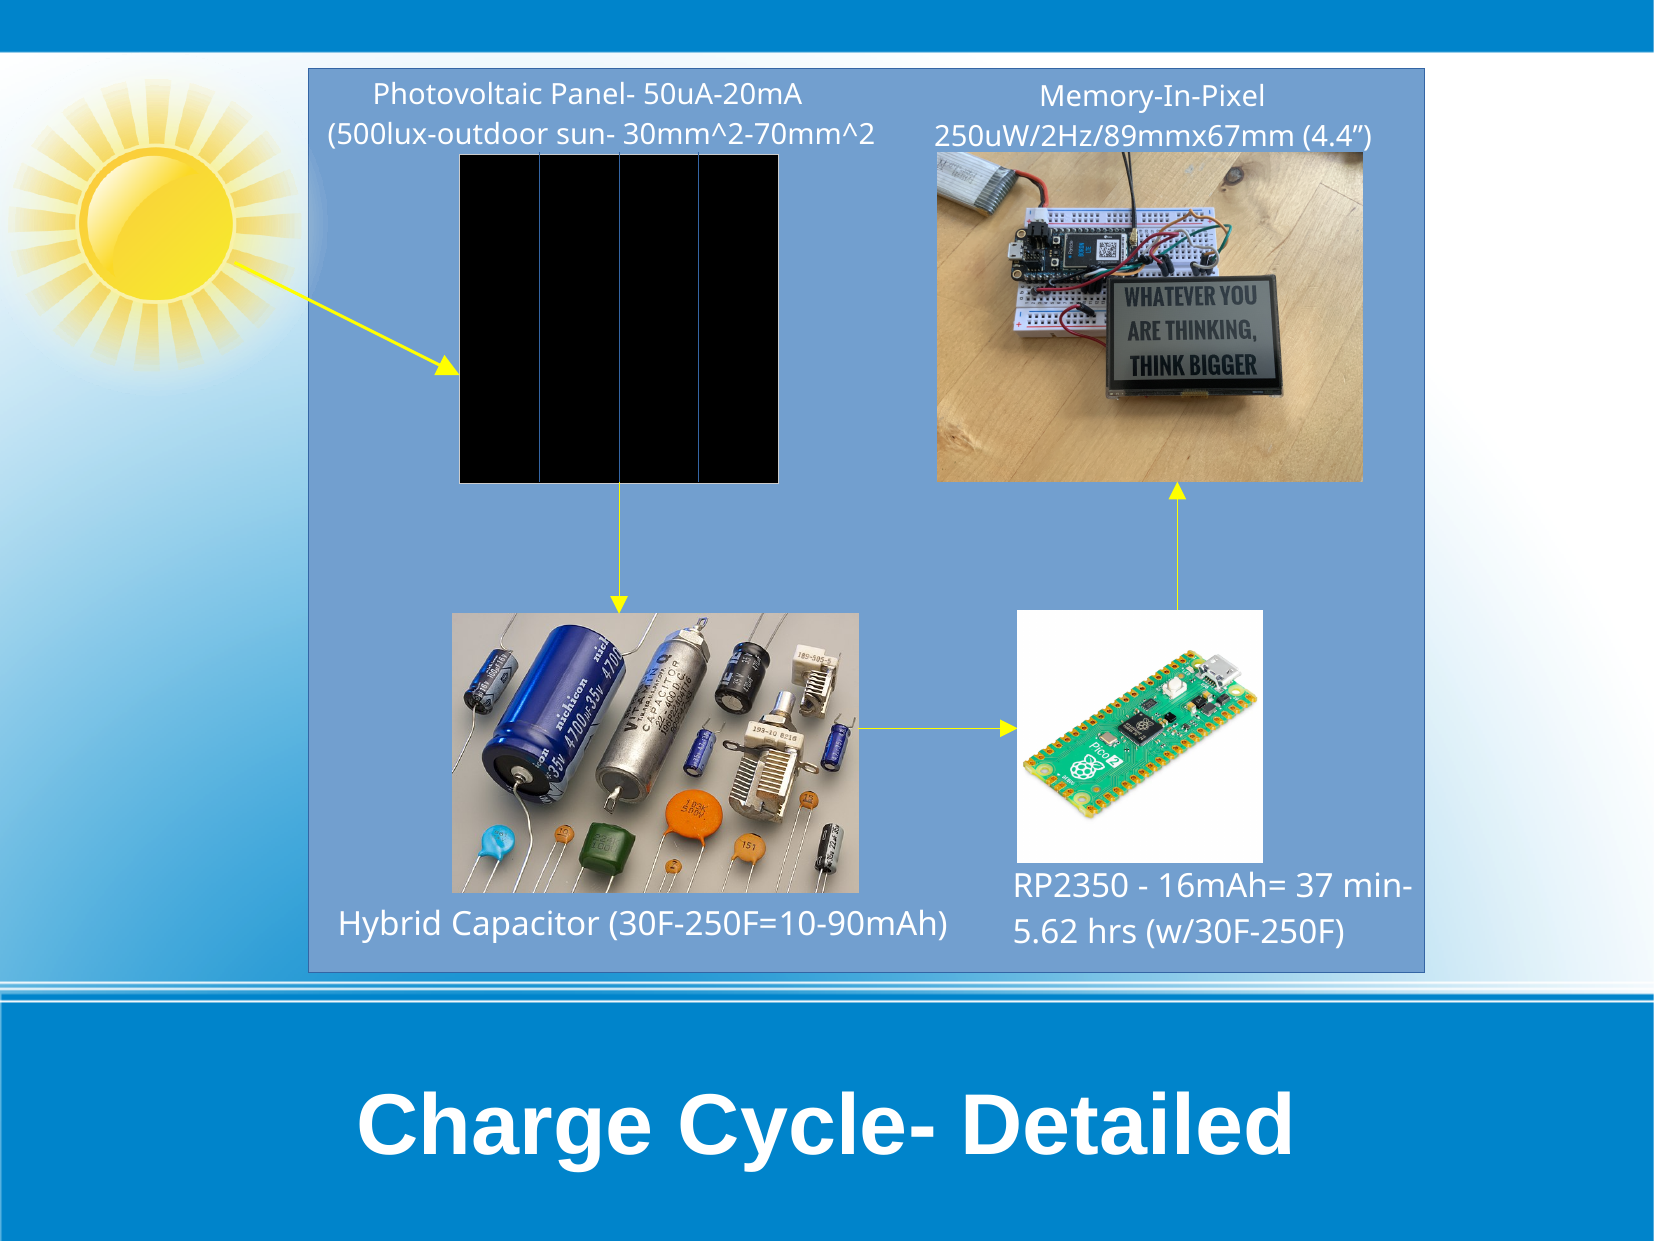

Photovoltaic Panel- 50uA-20mA
(500lux-outdoor sun- 30mm^2-70mm^2
 Memory-In-Pixel
250uW/2Hz/89mmx67mm (4.4”)
RP2350 - 16mAh= 37 min-5.62 hrs (w/30F-250F)
Hybrid Capacitor (30F-250F=10-90mAh)
# Charge Cycle- Detailed